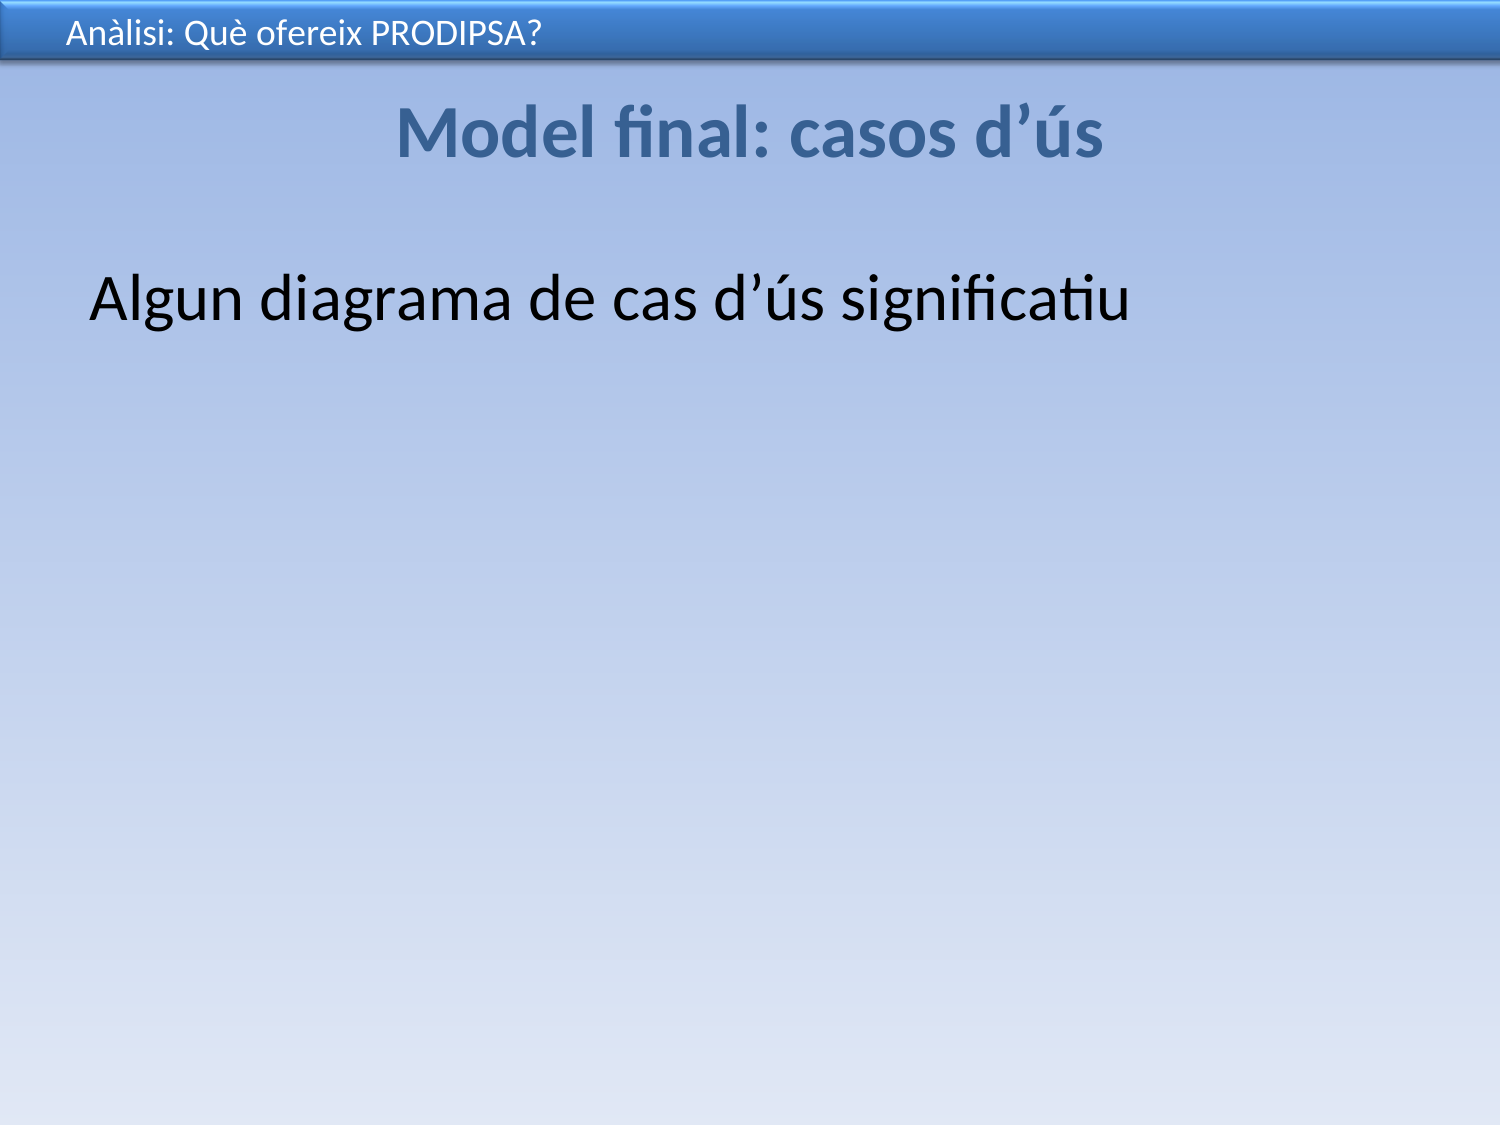

Anàlisi: Què ofereix PRODIPSA?
# Model final: casos d’ús
Algun diagrama de cas d’ús significatiu